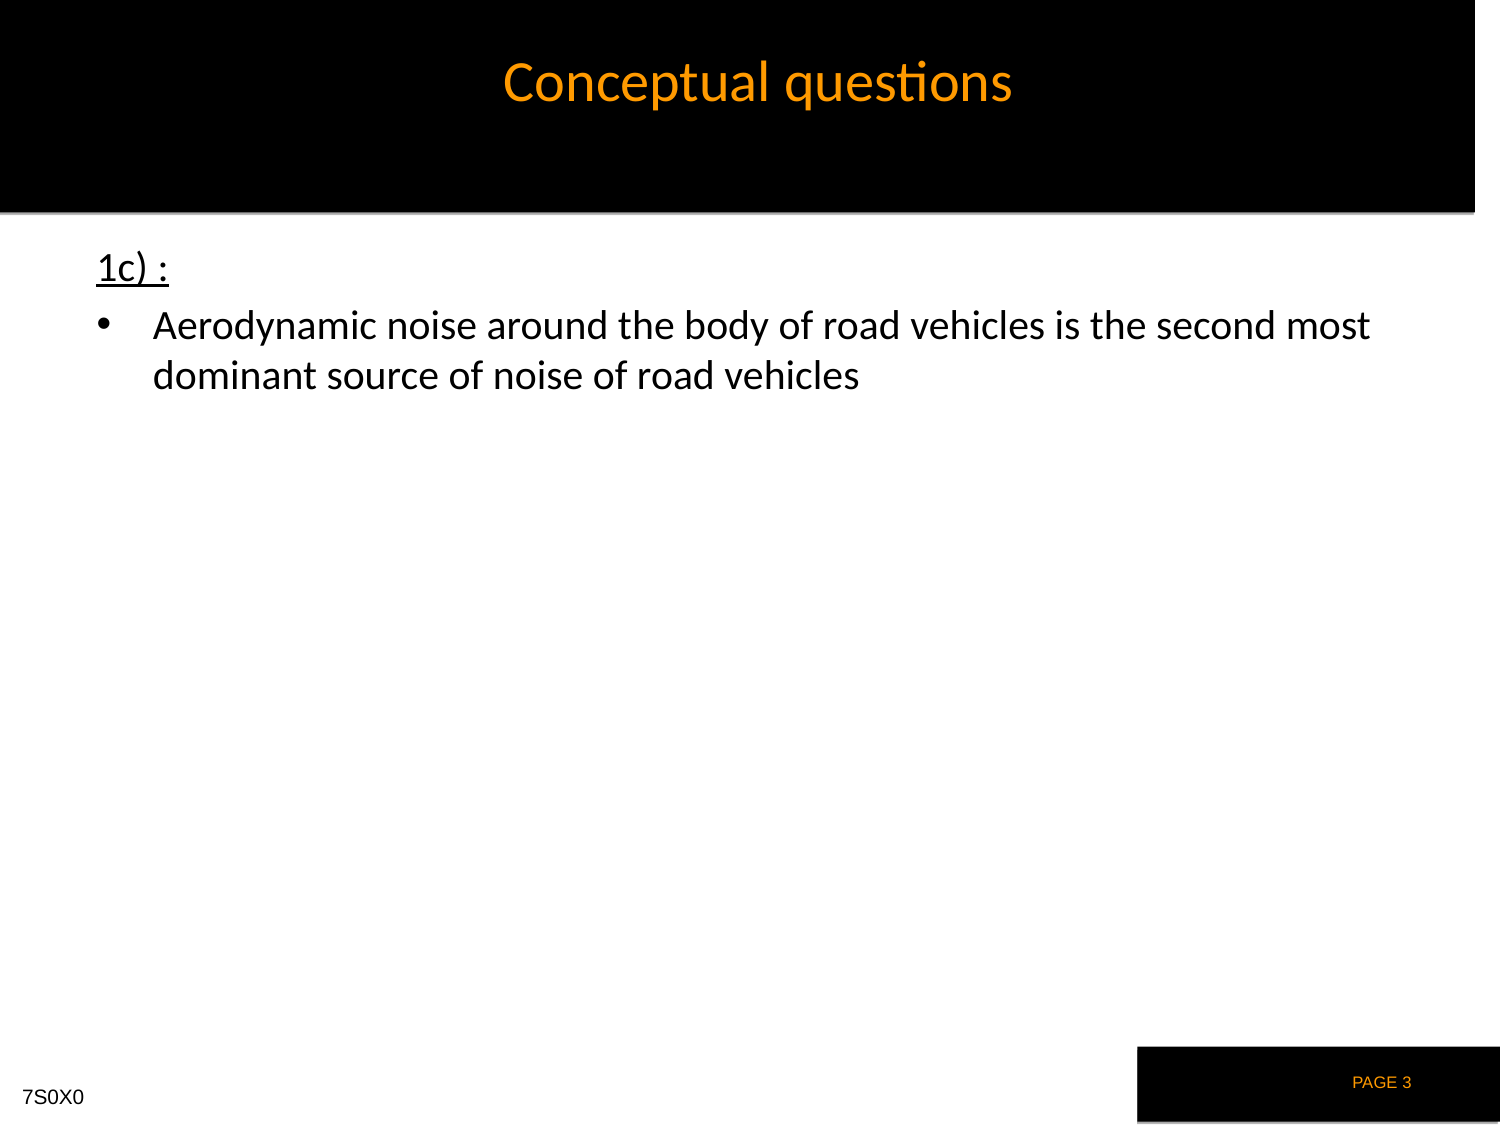

# Conceptual questions
1c) :
Aerodynamic noise around the body of road vehicles is the second most dominant source of noise of road vehicles
PAGE 3
2017/02/09
PAGE
7S0X0